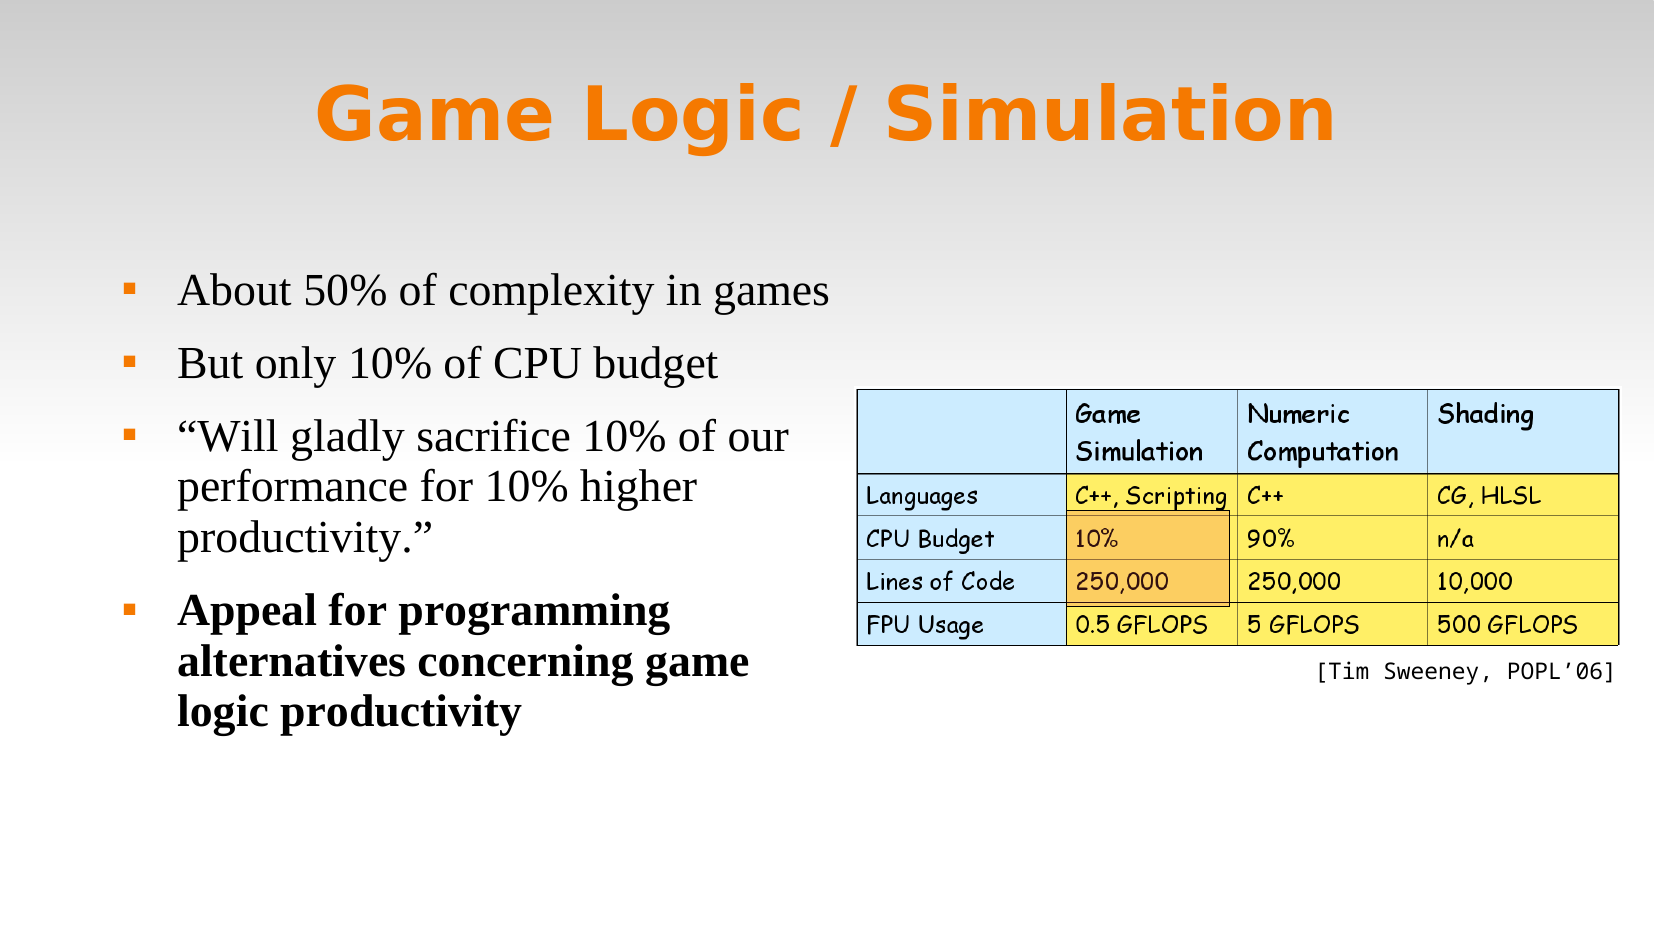

# Game Logic / Simulation
About 50% of complexity in games
But only 10% of CPU budget
“Will gladly sacrifice 10% of our performance for 10% higher productivity.”
Appeal for programming alternatives concerning game logic productivity
[Tim Sweeney, POPL’06]